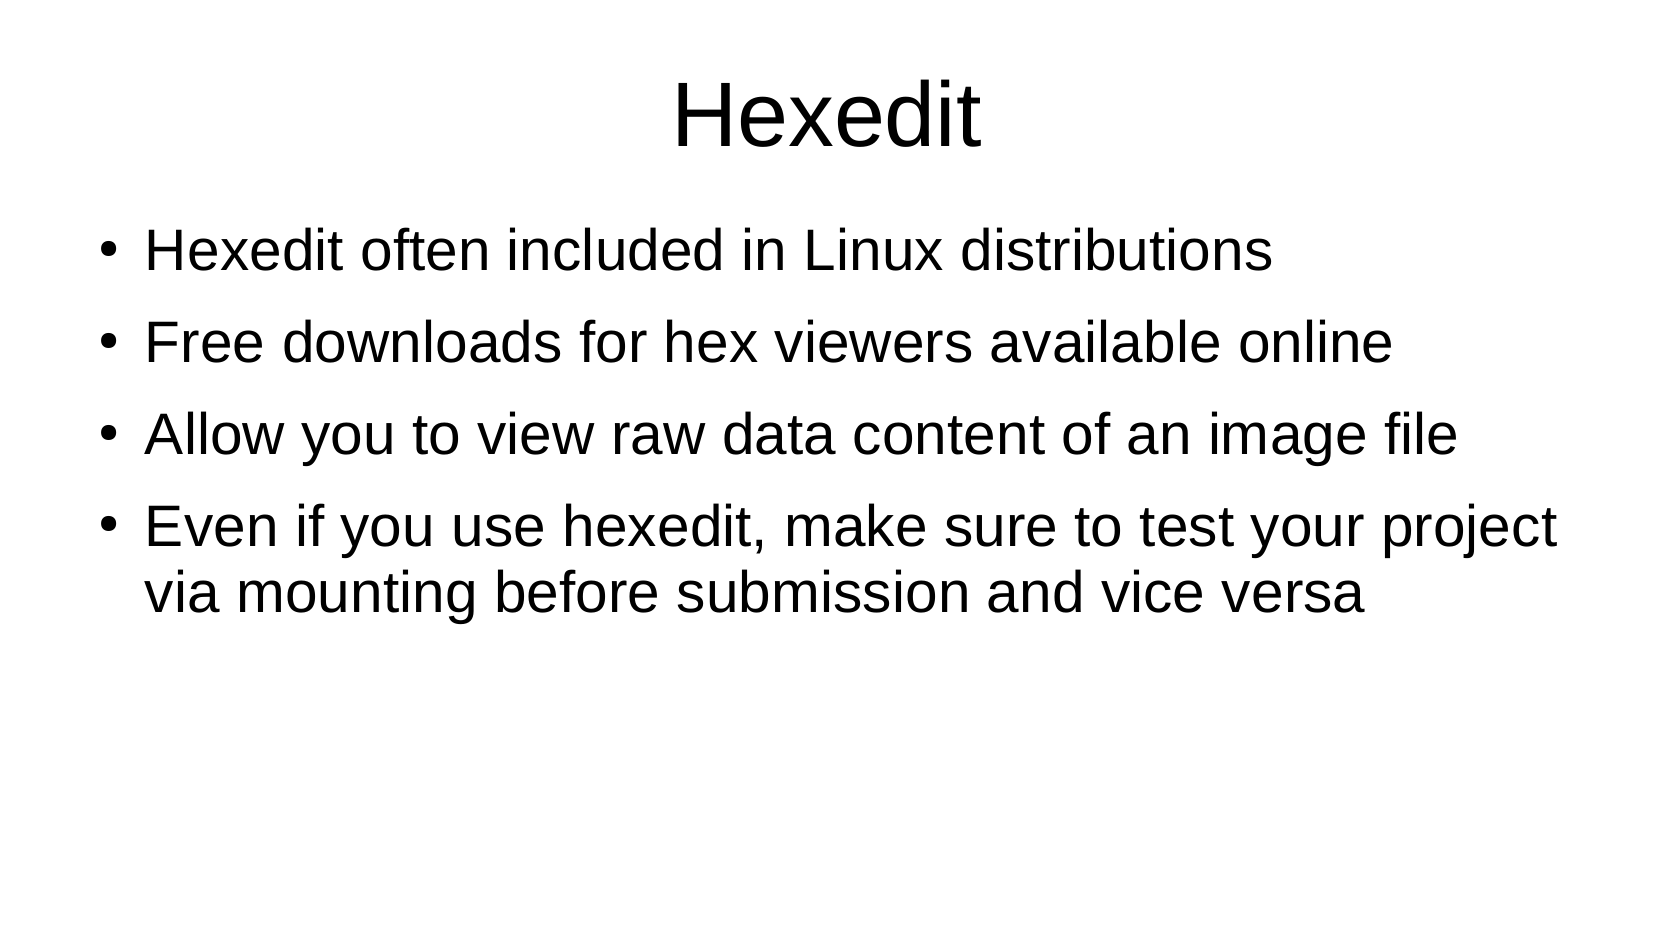

# Hexedit
Hexedit often included in Linux distributions
Free downloads for hex viewers available online
Allow you to view raw data content of an image file
Even if you use hexedit, make sure to test your project via mounting before submission and vice versa